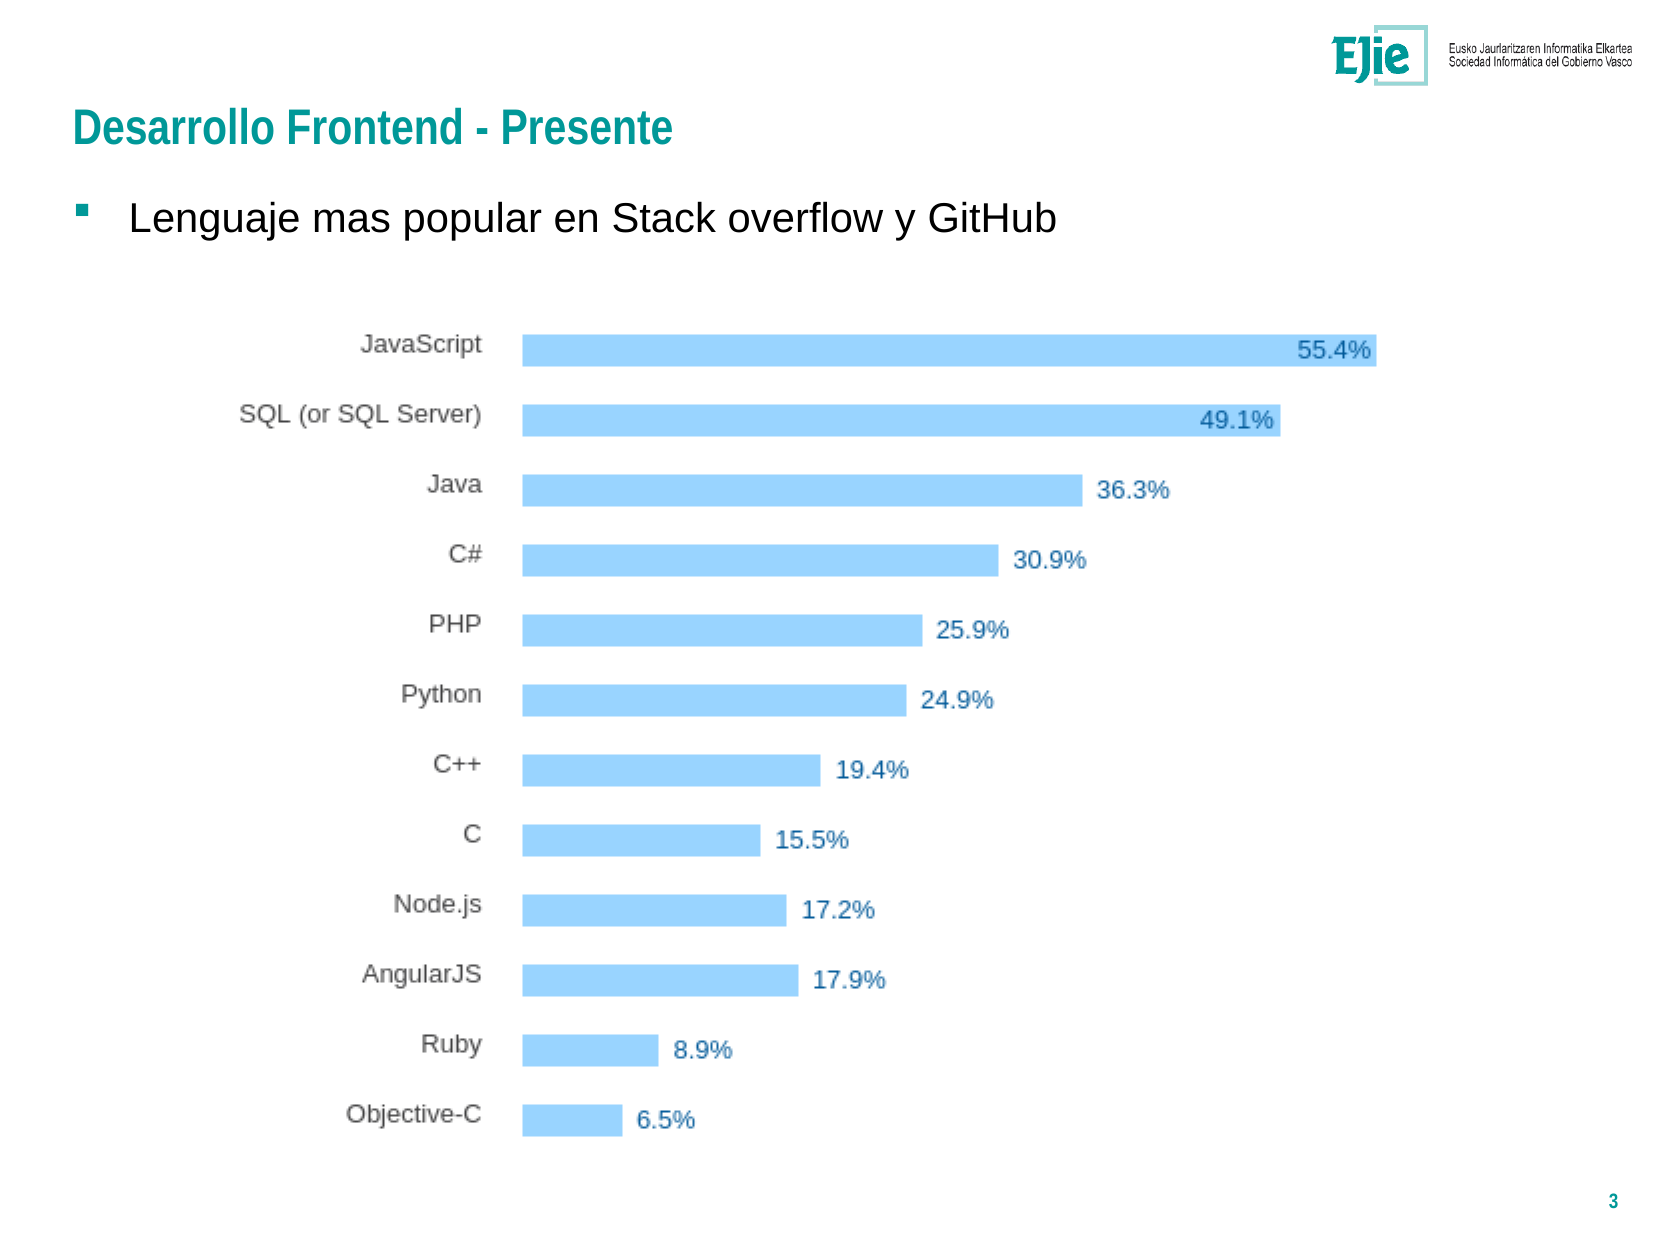

# Desarrollo Frontend - Presente
Lenguaje mas popular en Stack overflow y GitHub